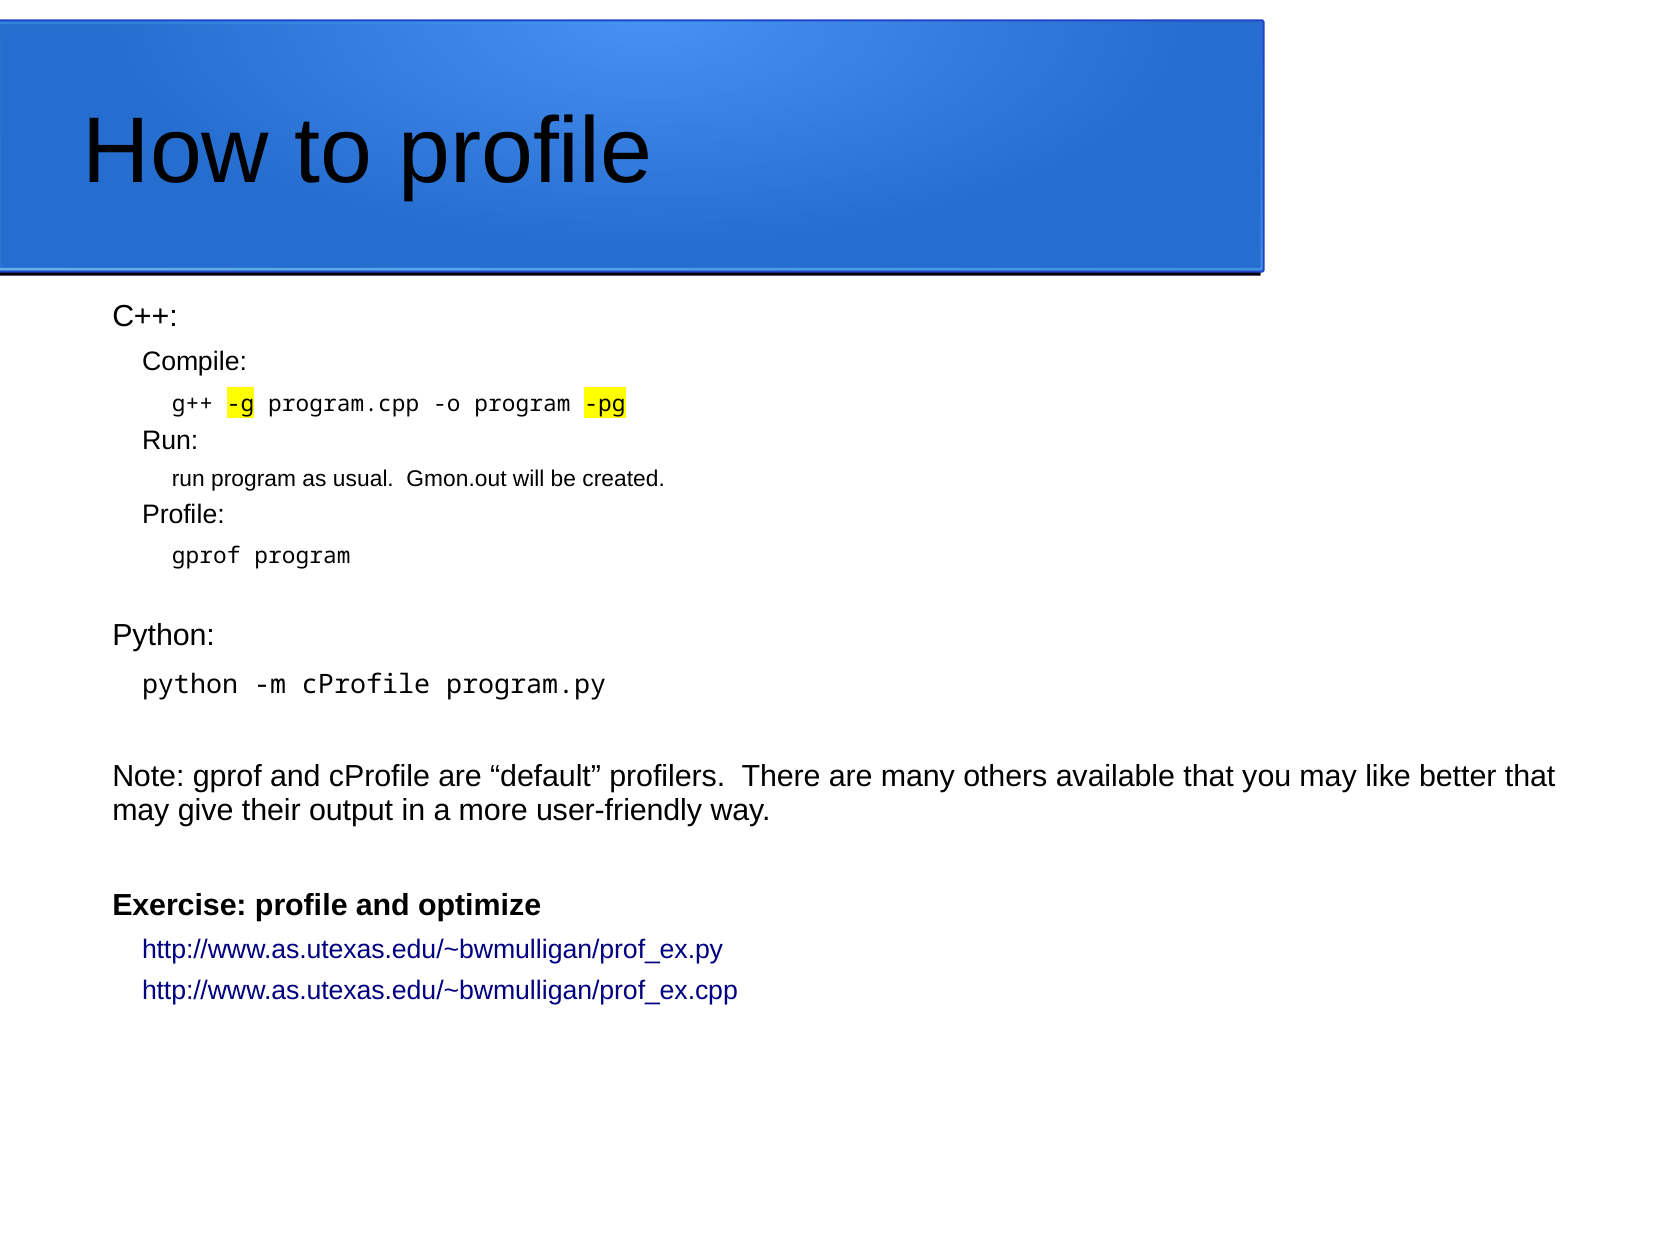

# How to profile
C++:
Compile:
g++ -g program.cpp -o program -pg
Run:
run program as usual. Gmon.out will be created.
Profile:
gprof program
Python:
python -m cProfile program.py
Note: gprof and cProfile are “default” profilers. There are many others available that you may like better that may give their output in a more user-friendly way.
Exercise: profile and optimize
http://www.as.utexas.edu/~bwmulligan/prof_ex.py
http://www.as.utexas.edu/~bwmulligan/prof_ex.cpp